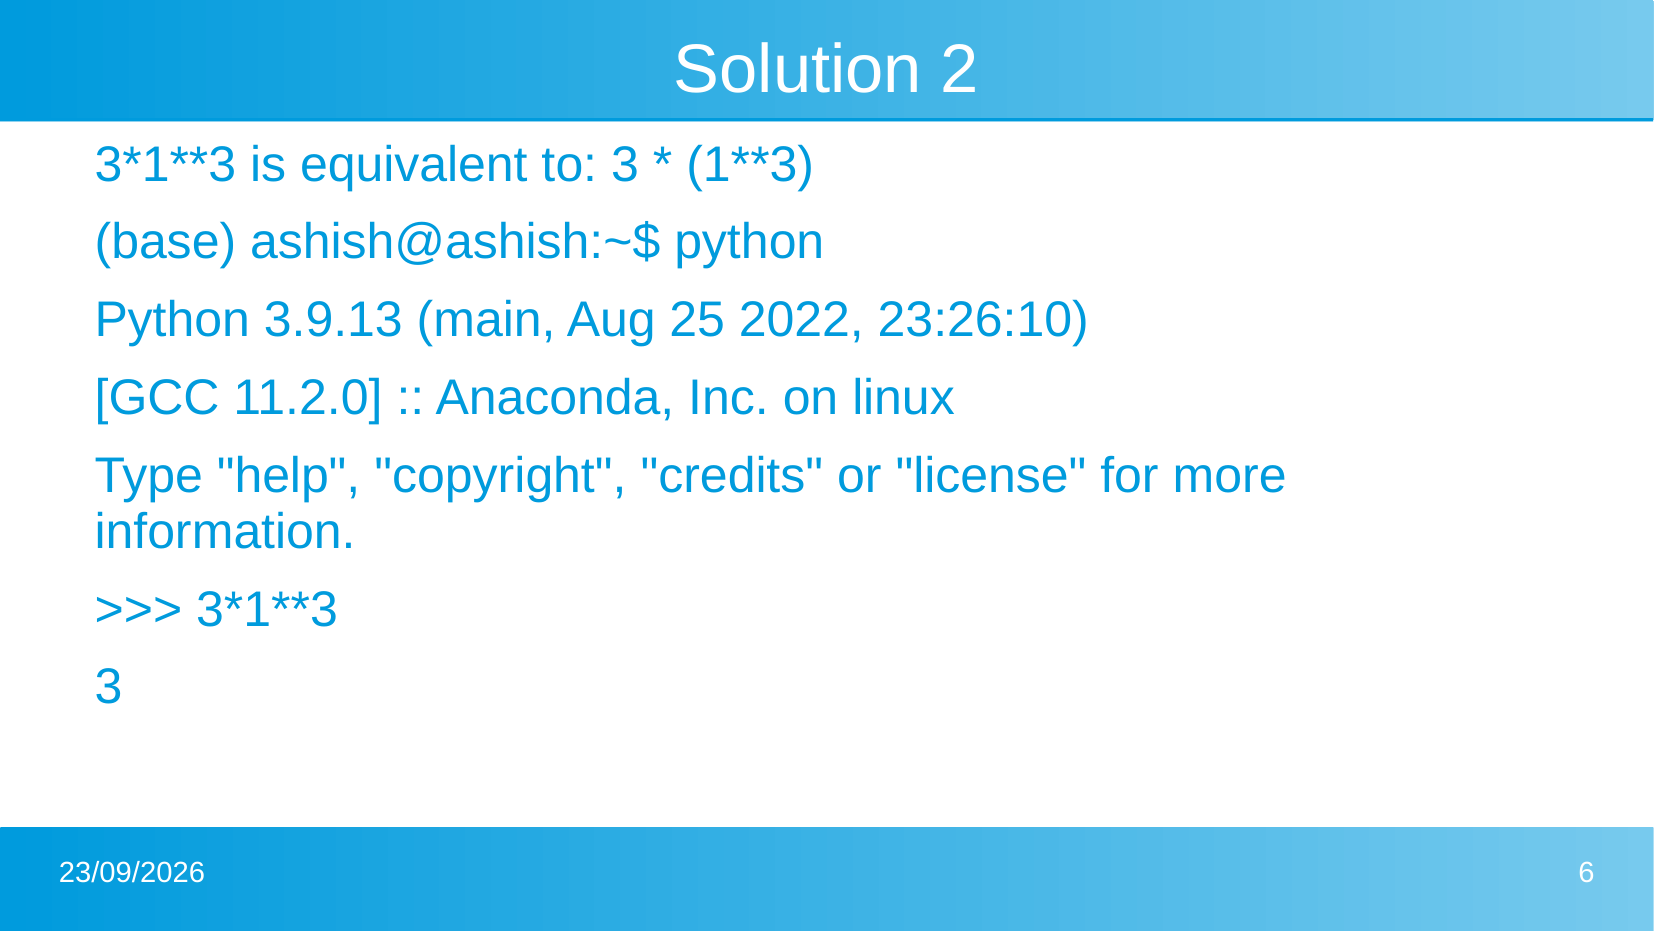

# Solution 2
3*1**3 is equivalent to: 3 * (1**3)
(base) ashish@ashish:~$ python
Python 3.9.13 (main, Aug 25 2022, 23:26:10)
[GCC 11.2.0] :: Anaconda, Inc. on linux
Type "help", "copyright", "credits" or "license" for more information.
>>> 3*1**3
3
6